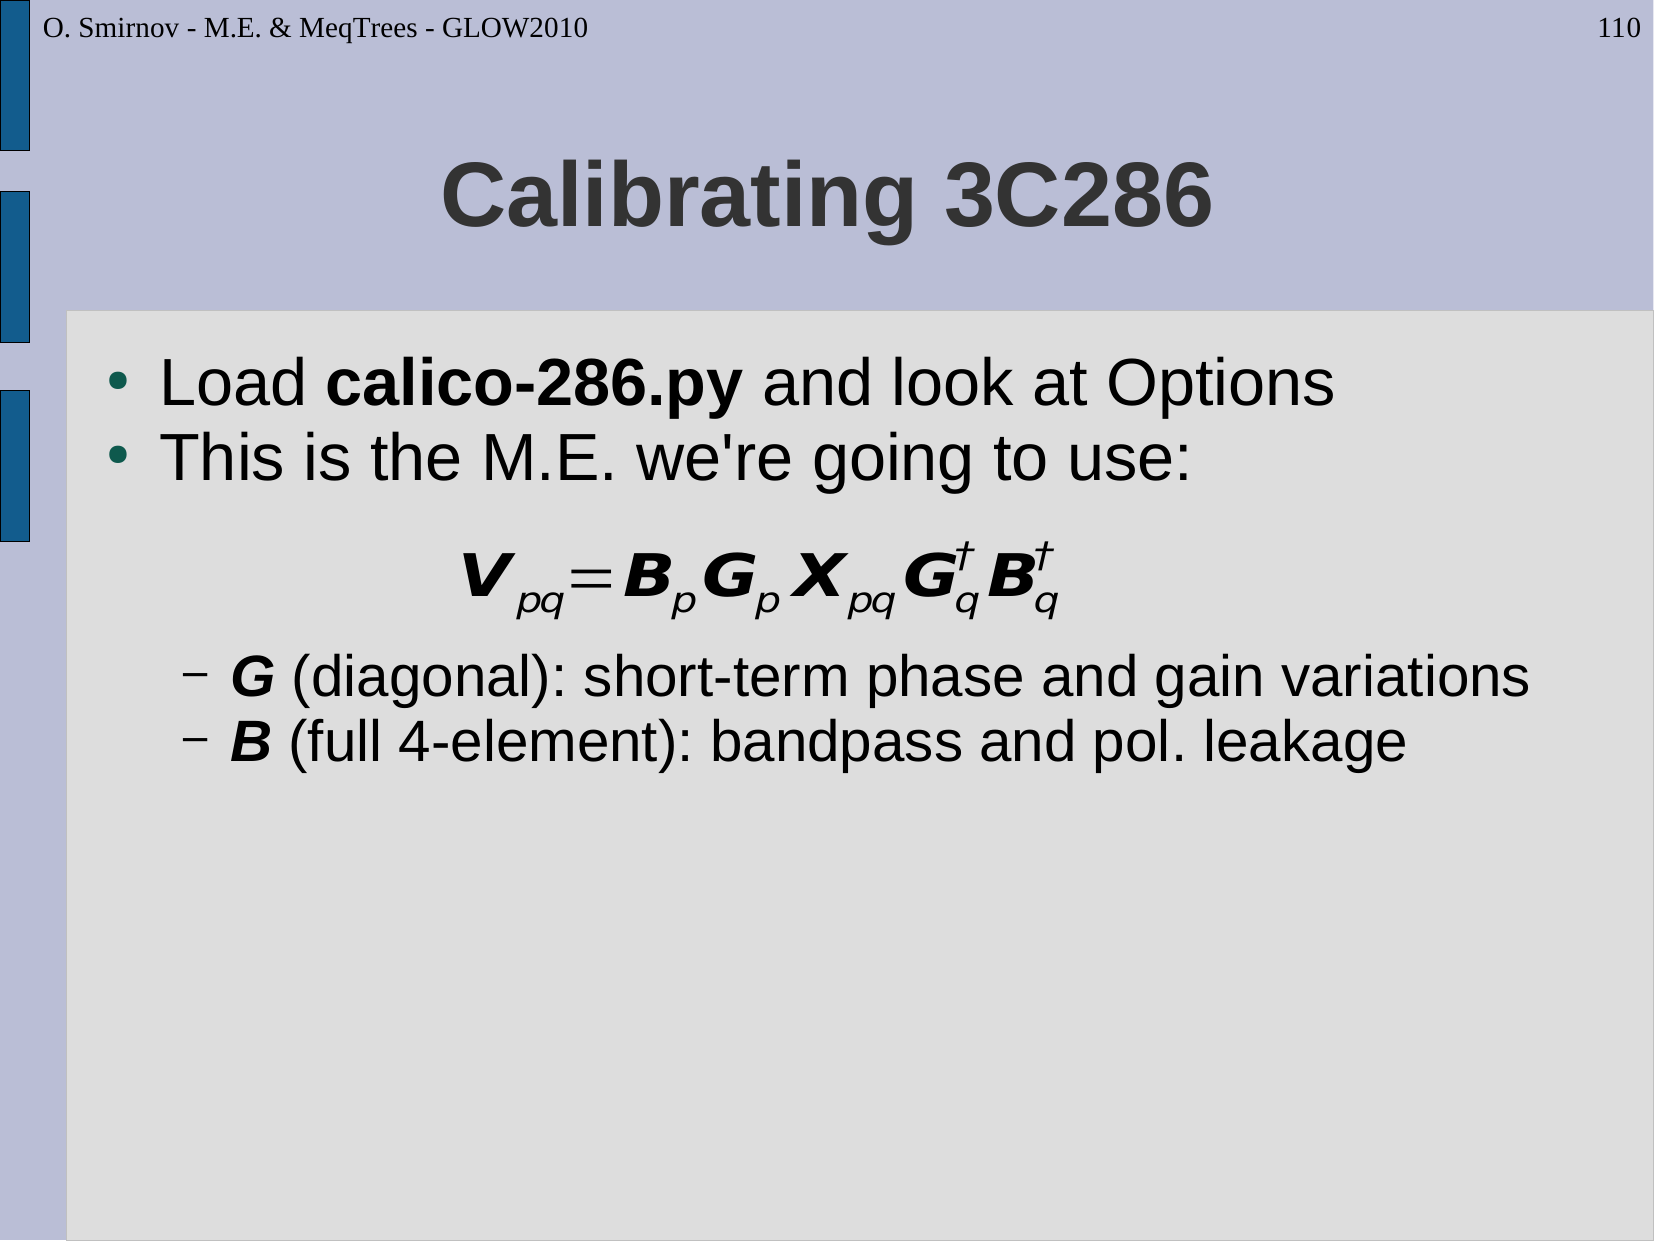

O. Smirnov - M.E. & MeqTrees - GLOW2010
110
# Calibrating 3C286
Load calico-286.py and look at Options
This is the M.E. we're going to use:
G (diagonal): short-term phase and gain variations
B (full 4-element): bandpass and pol. leakage